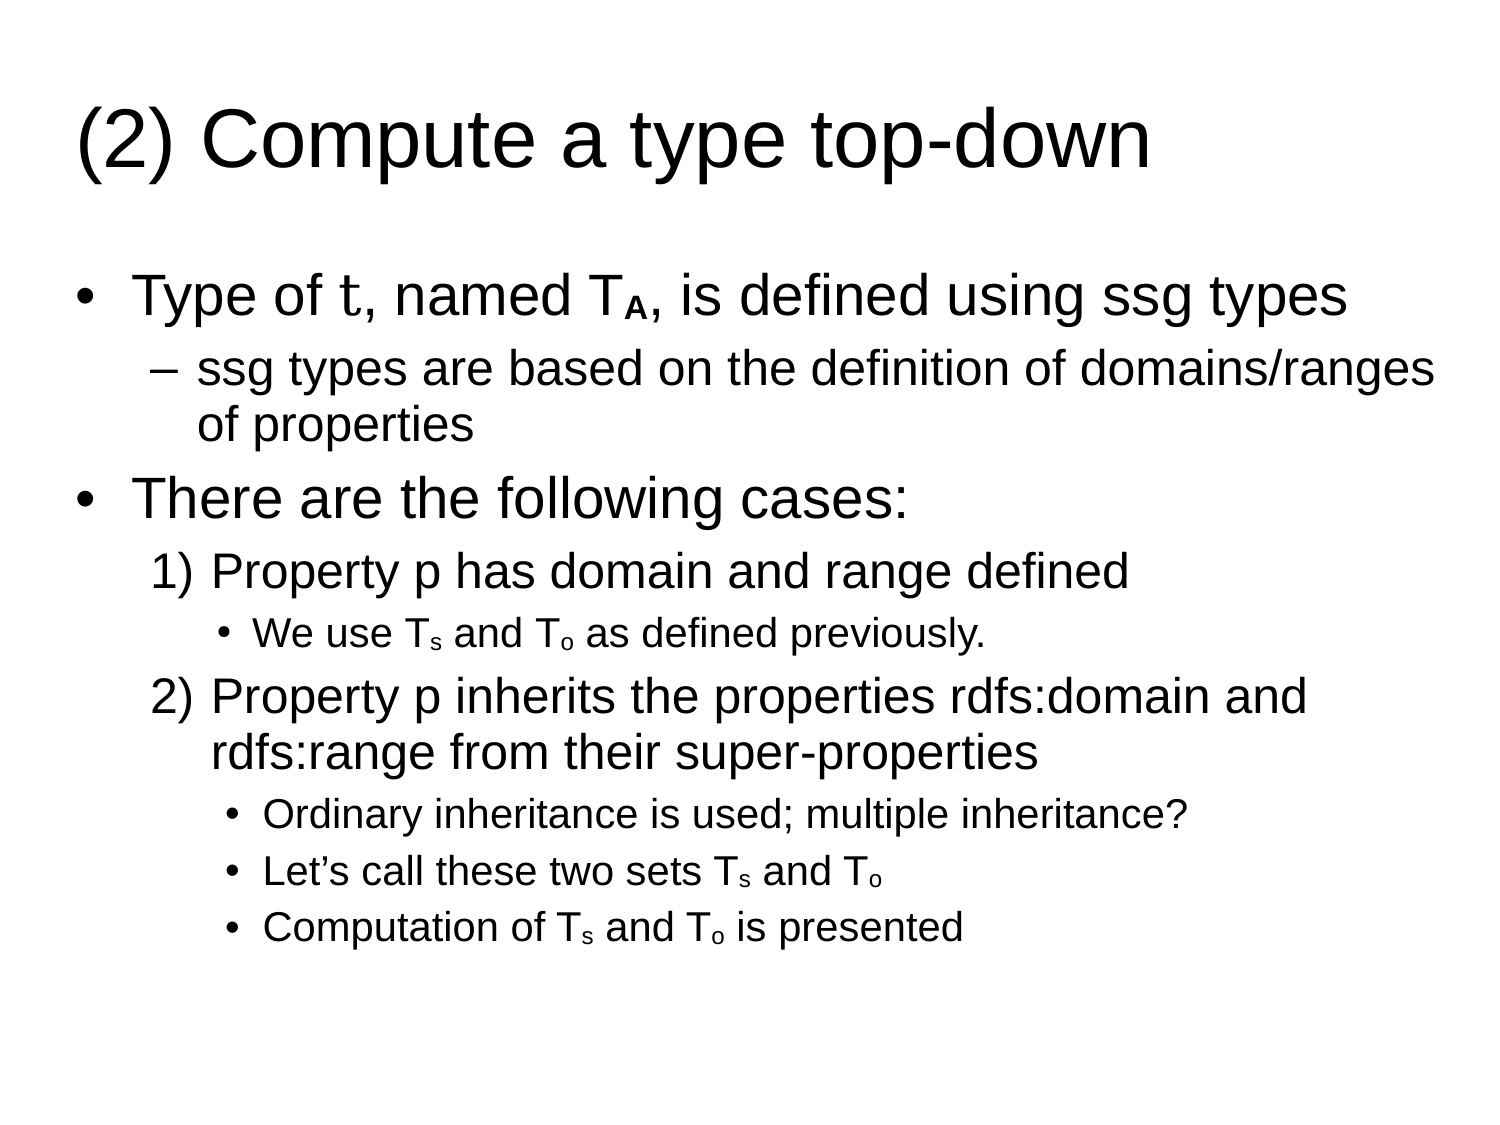

# (2) Compute a type top-down
Type of t, named TA, is defined using ssg types
ssg types are based on the definition of domains/ranges of properties
There are the following cases:
 Property p has domain and range defined
We use Ts and To as defined previously.
 Property p inherits the properties rdfs:domain and rdfs:range from their super-properties
Ordinary inheritance is used; multiple inheritance?
Let’s call these two sets Ts and To
Computation of Ts and To is presented